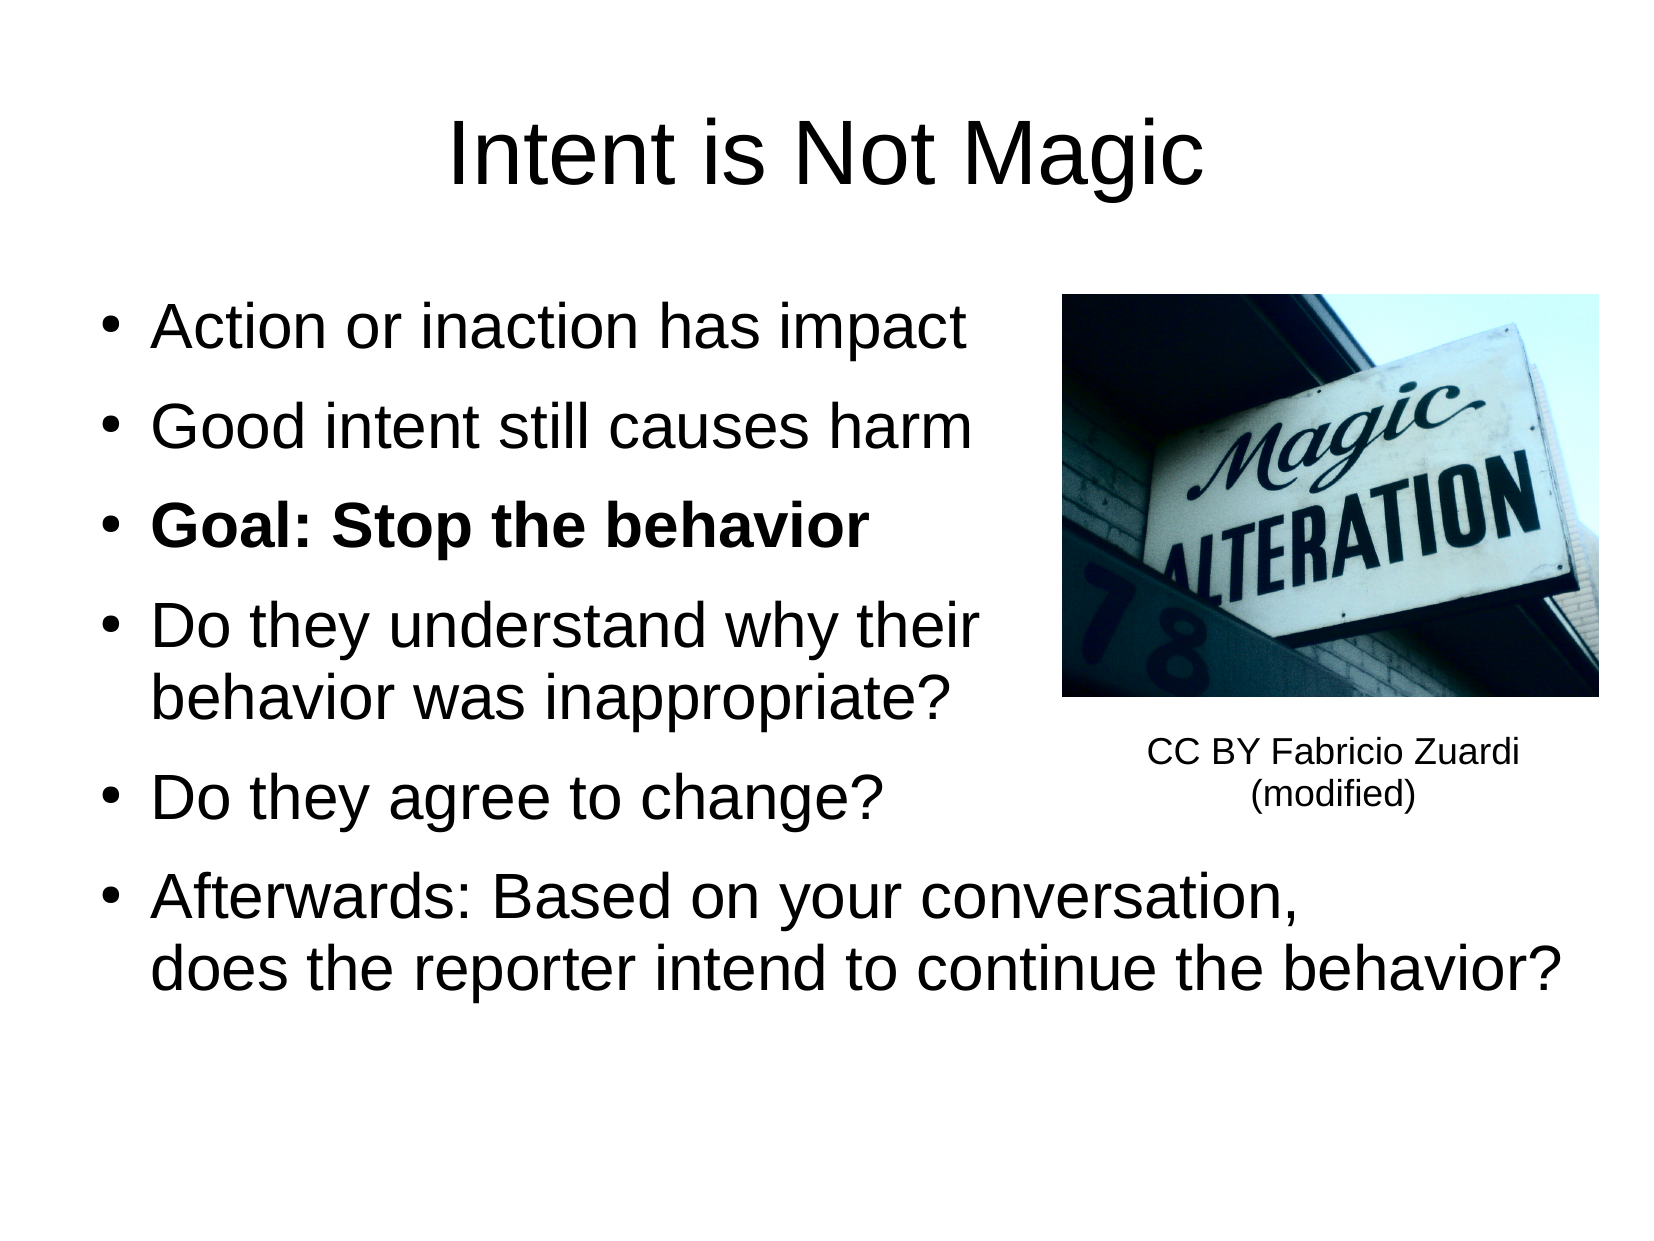

# Intent is Not Magic
Action or inaction has impact
Good intent still causes harm
Goal: Stop the behavior
Do they understand why their
behavior was inappropriate?
Do they agree to change?
Afterwards: Based on your conversation,
does the reporter intend to continue the behavior?
CC BY Fabricio Zuardi
(modified)